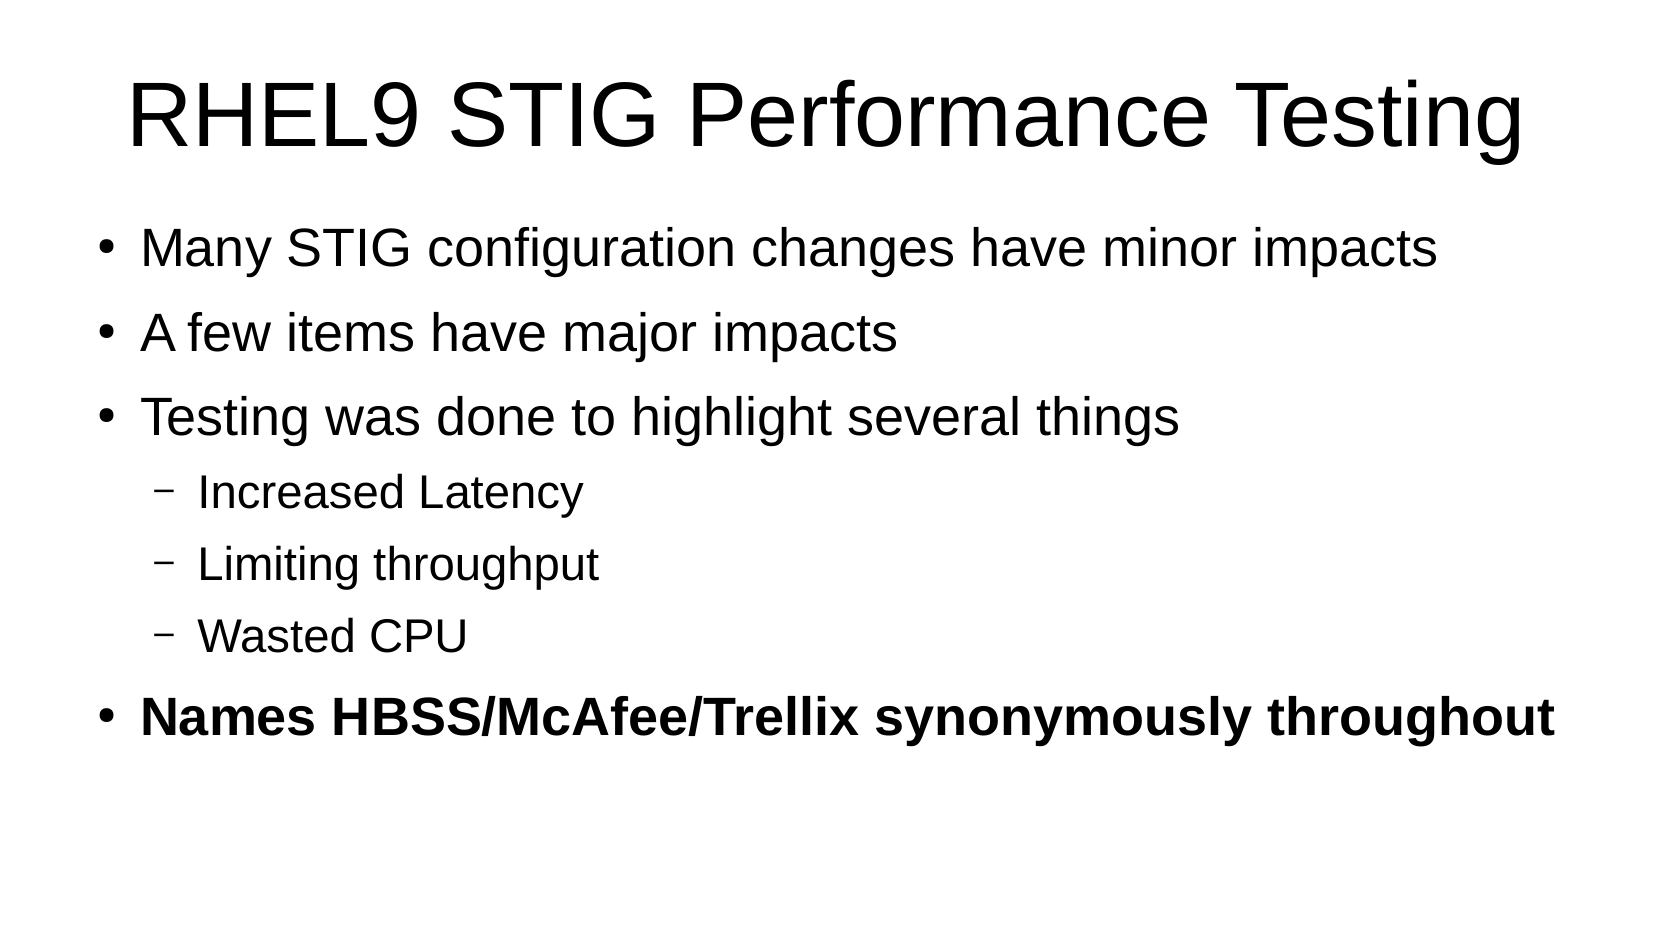

# RHEL9 STIG Performance Testing
Many STIG configuration changes have minor impacts
A few items have major impacts
Testing was done to highlight several things
Increased Latency
Limiting throughput
Wasted CPU
Names HBSS/McAfee/Trellix synonymously throughout